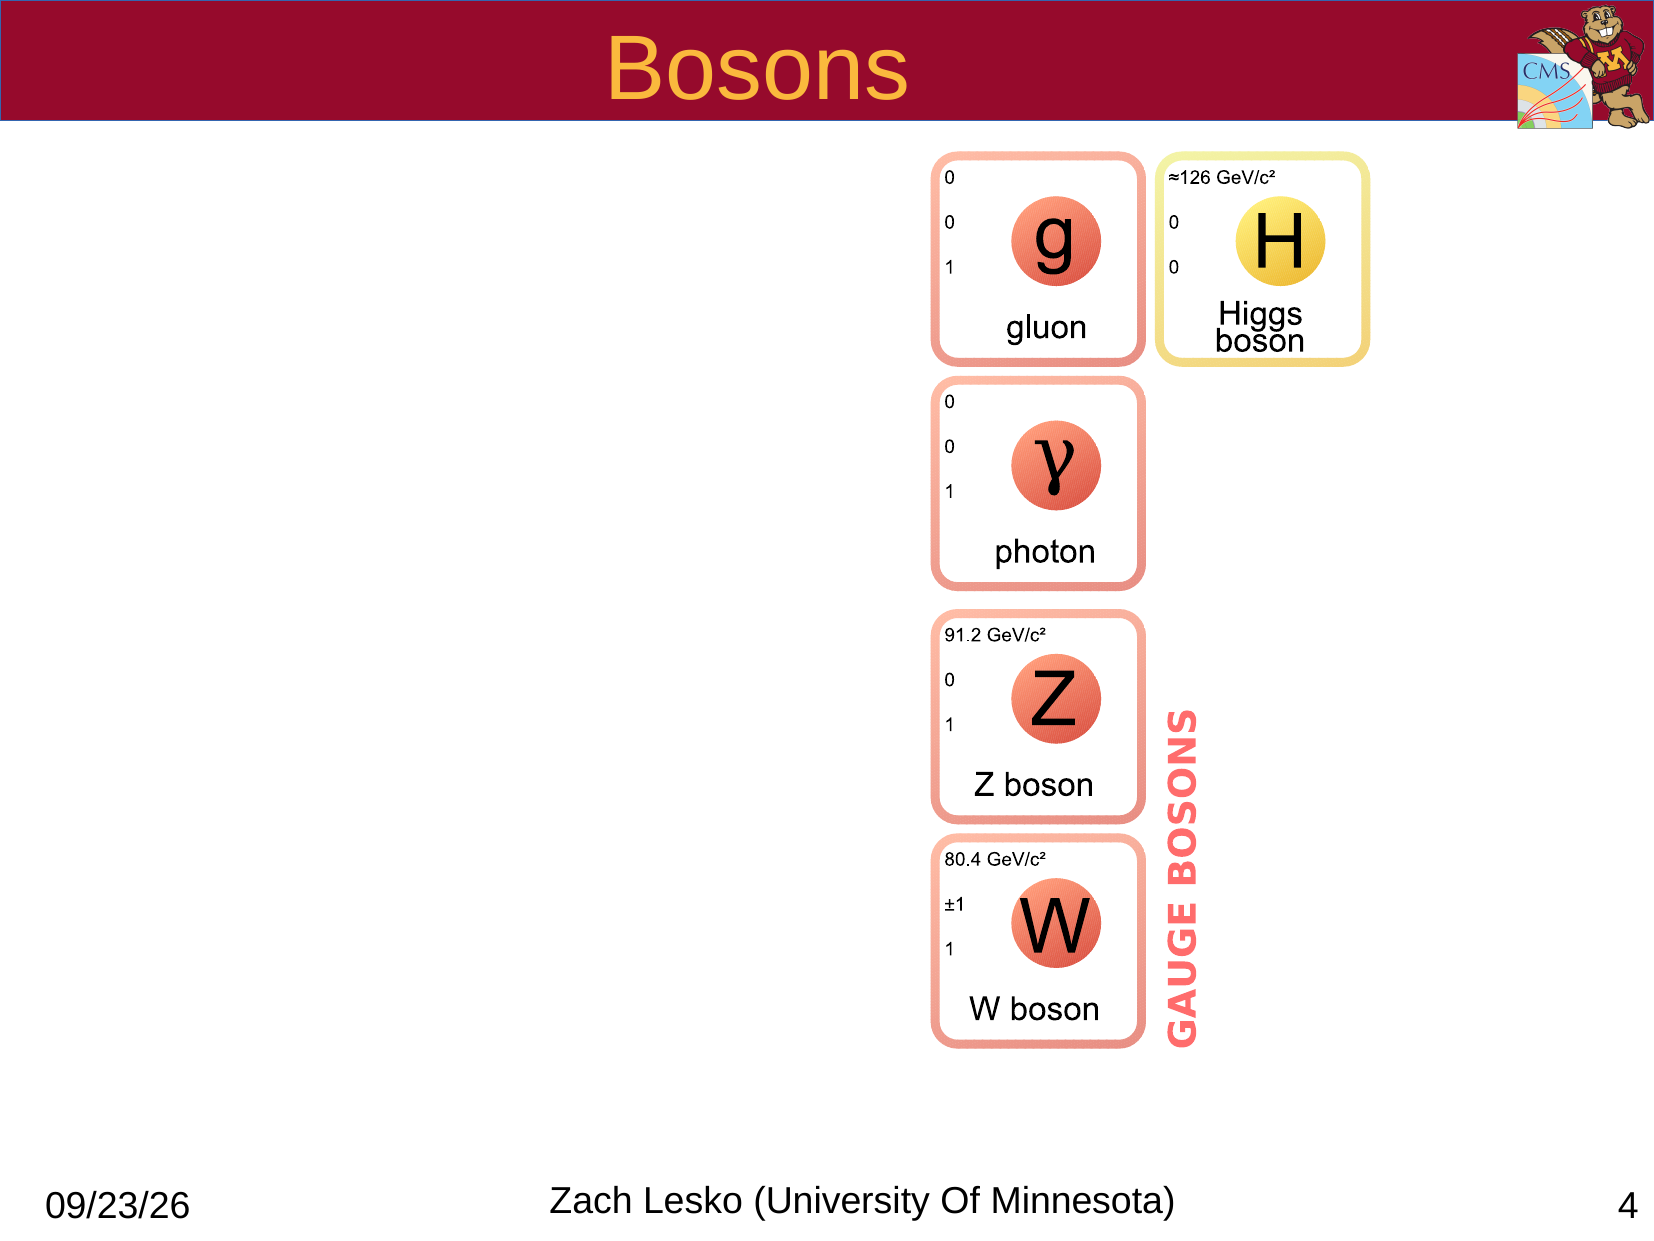

# Bosons
Zach Lesko (University Of Minnesota)
4